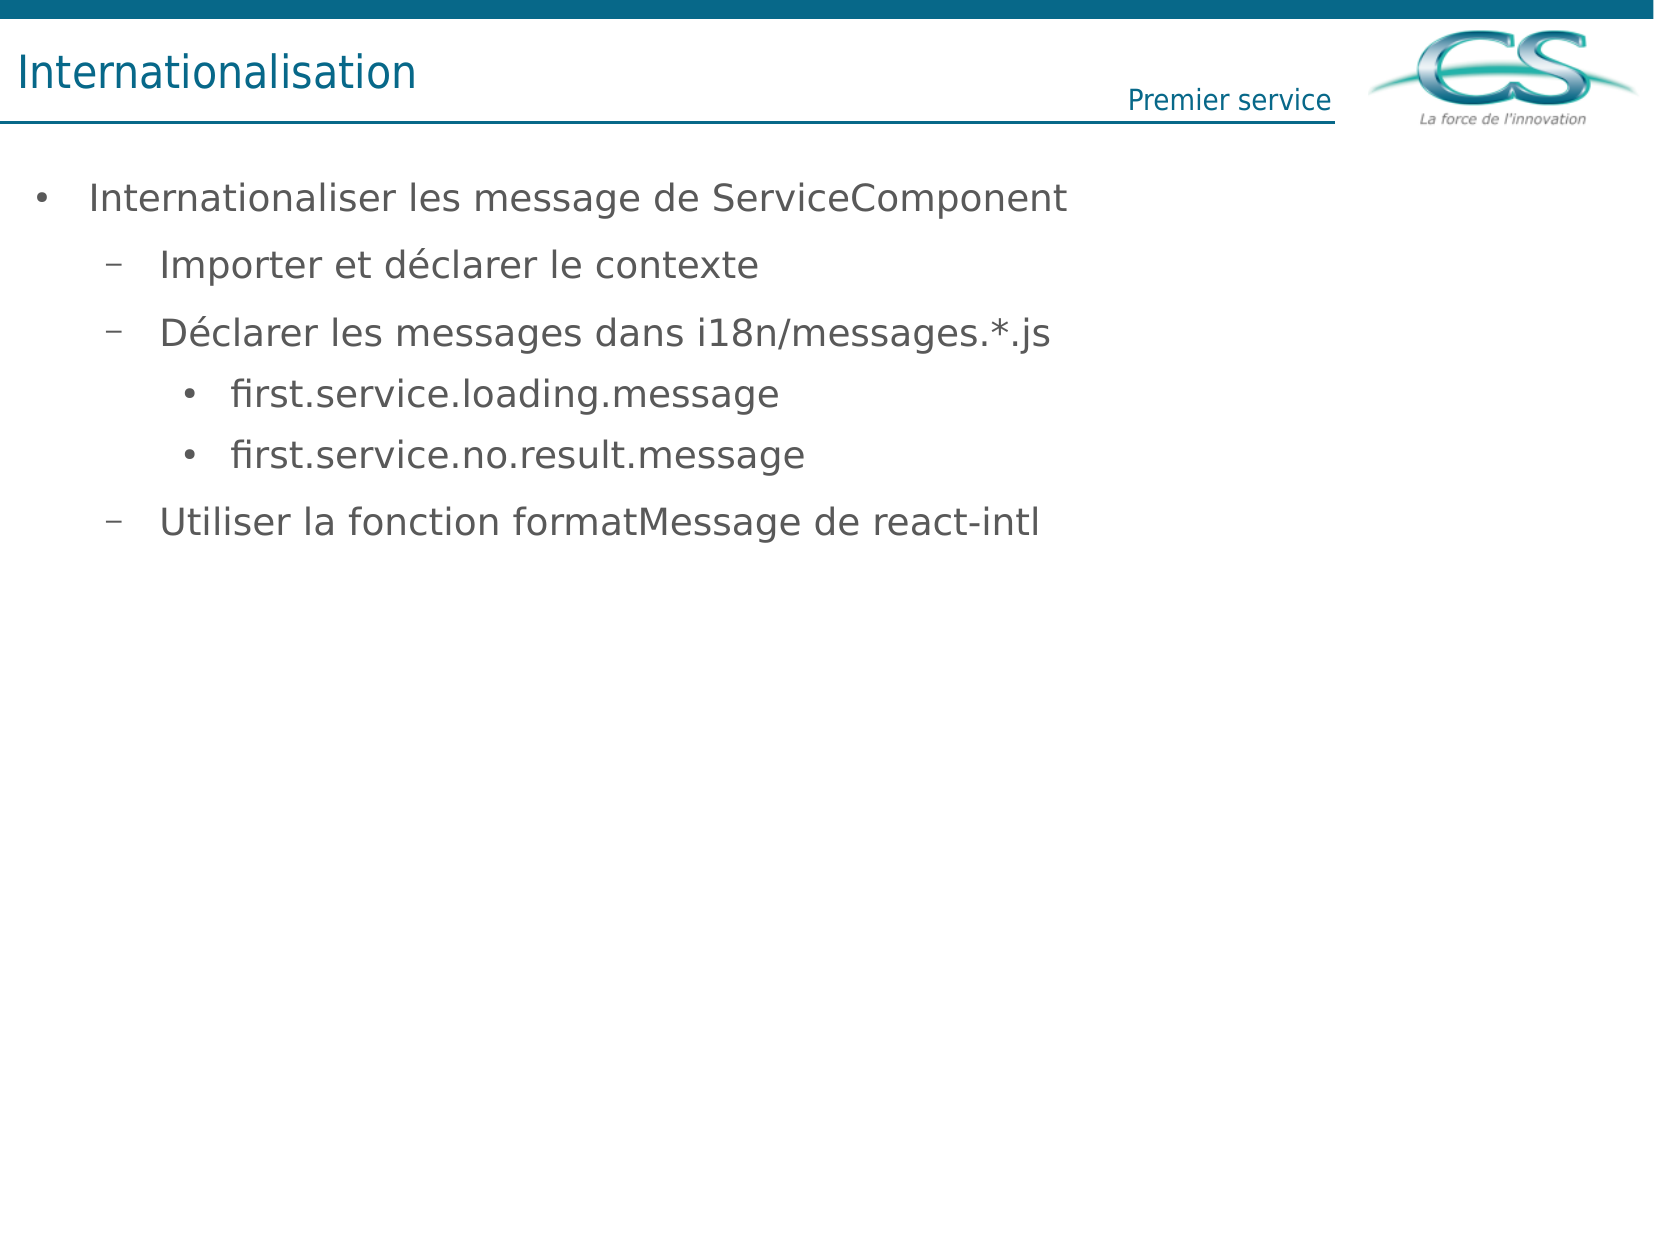

Internationalisation
Premier service
# Internationaliser les message de ServiceComponent
Importer et déclarer le contexte
Déclarer les messages dans i18n/messages.*.js
first.service.loading.message
first.service.no.result.message
Utiliser la fonction formatMessage de react-intl